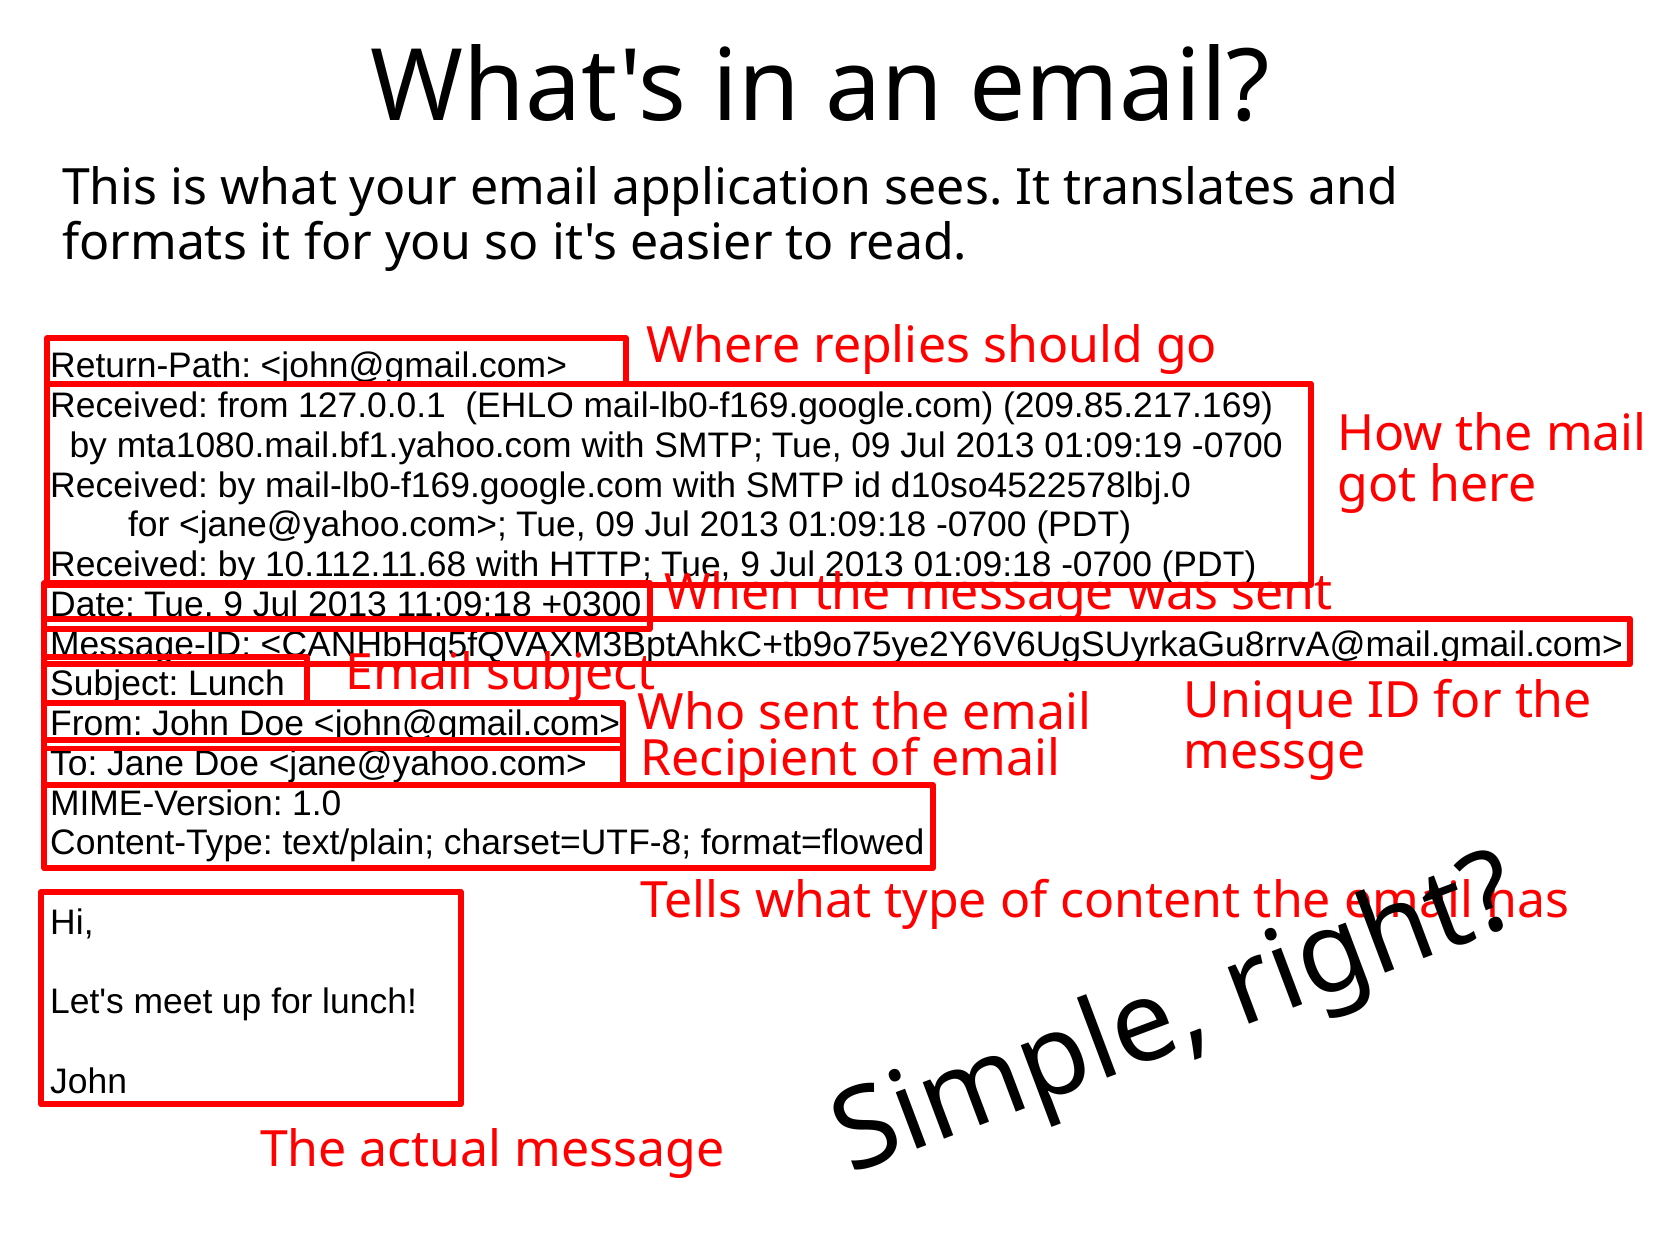

What's in an email?
This is what your email application sees. It translates and formats it for you so it's easier to read.
Where replies should go
Return-Path: <john@gmail.com>
Received: from 127.0.0.1 (EHLO mail-lb0-f169.google.com) (209.85.217.169)
 by mta1080.mail.bf1.yahoo.com with SMTP; Tue, 09 Jul 2013 01:09:19 -0700
Received: by mail-lb0-f169.google.com with SMTP id d10so4522578lbj.0
 for <jane@yahoo.com>; Tue, 09 Jul 2013 01:09:18 -0700 (PDT)
Received: by 10.112.11.68 with HTTP; Tue, 9 Jul 2013 01:09:18 -0700 (PDT)
Date: Tue, 9 Jul 2013 11:09:18 +0300
Message-ID: <CANHbHq5fQVAXM3BptAhkC+tb9o75ye2Y6V6UgSUyrkaGu8rrvA@mail.gmail.com>
Subject: Lunch
From: John Doe <john@gmail.com>
To: Jane Doe <jane@yahoo.com>
MIME-Version: 1.0
Content-Type: text/plain; charset=UTF-8; format=flowed
Hi,
Let's meet up for lunch!
John
How the mail got here
When the message was sent
Unique ID for the messge
Email subject
Who sent the email
Recipient of email
Tells what type of content the email has
The actual message
Simple, right?